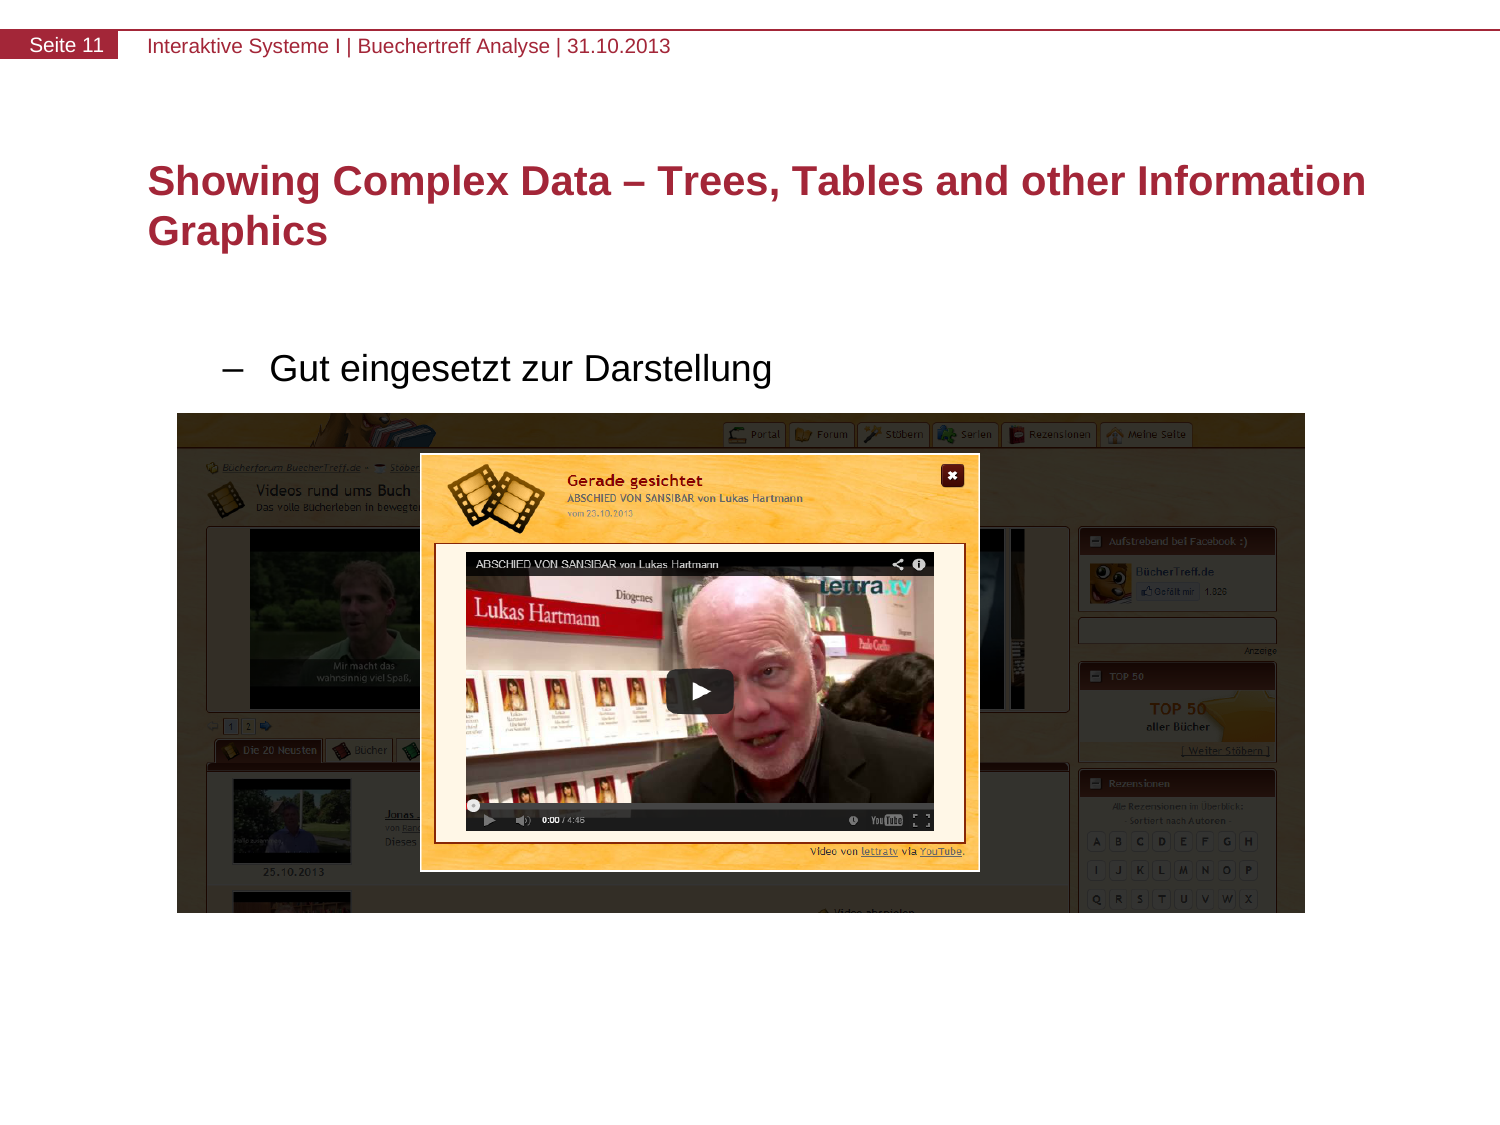

# Showing Complex Data – Trees, Tables and other Information Graphics
Gut eingesetzt zur Darstellung